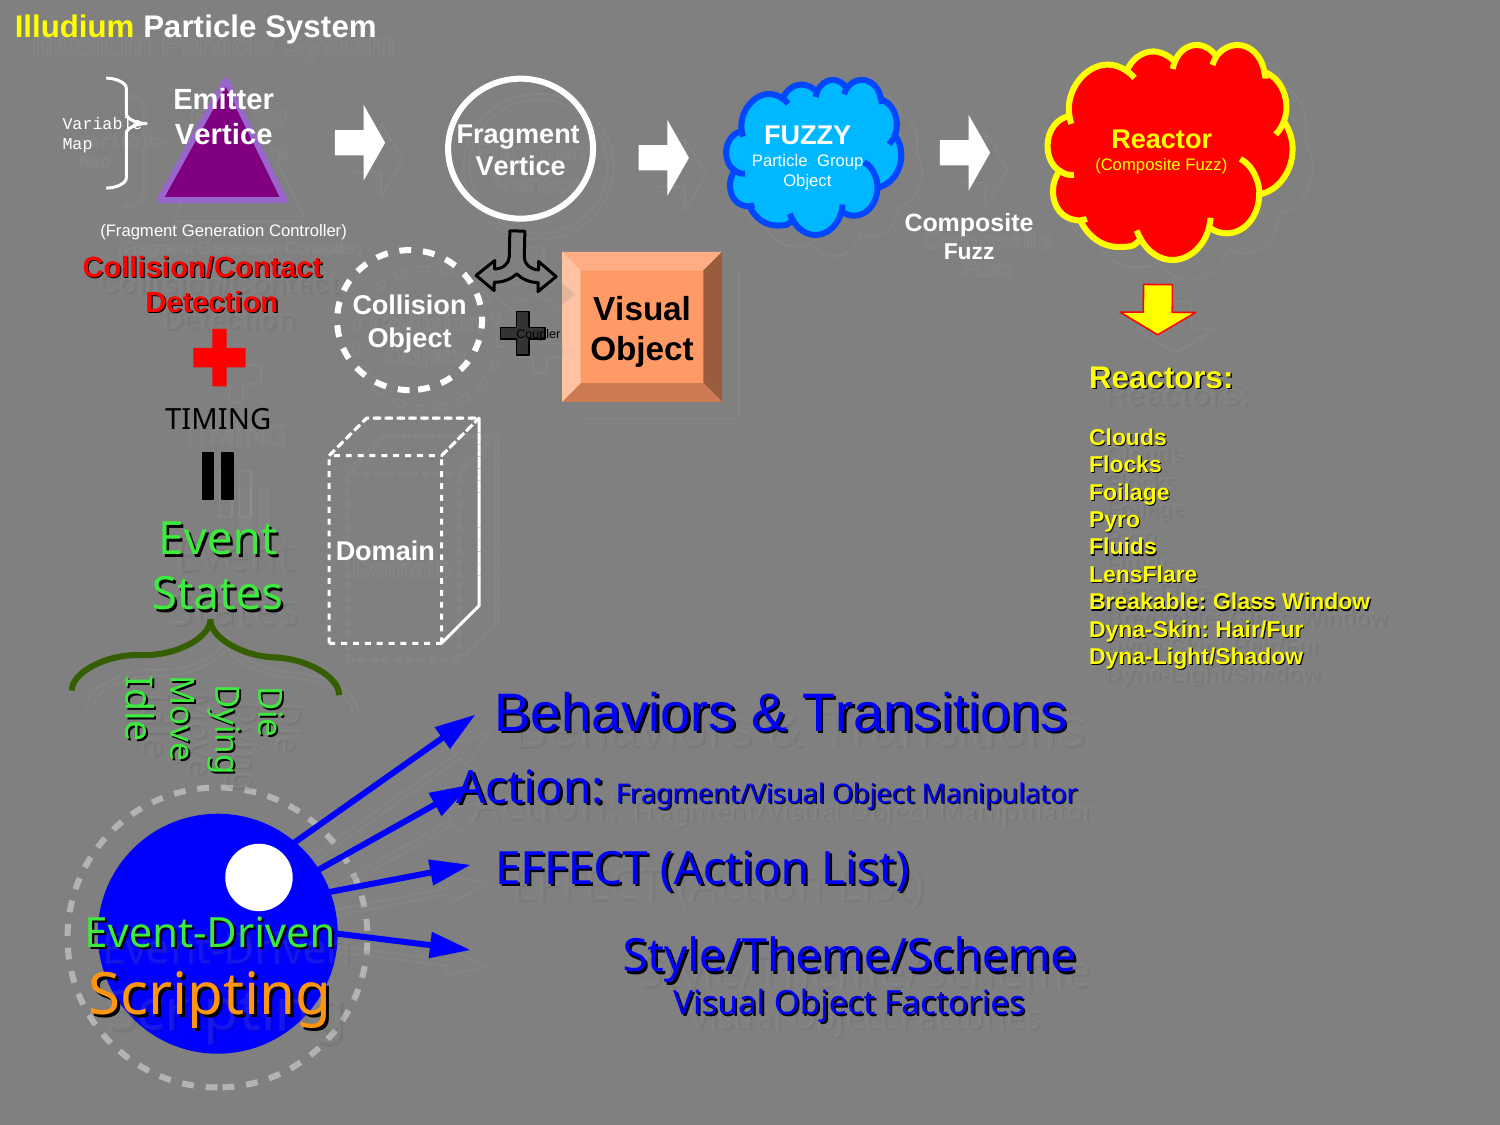

Illudium Particle System
Reactor
(Composite Fuzz)
Variable
Map
Fragment
Vertice
FUZZY
Particle Group
Object
Emitter
Vertice
(Fragment Generation Controller)
Composite
Fuzz
Collision/Contact
Detection
Collision
Object
Visual
Object
Coupler
Reactors:
Clouds
Flocks
Foilage
Pyro
Fluids
LensFlare
Breakable: Glass Window
Dyna-Skin: Hair/Fur
Dyna-Light/Shadow
TIMING
Domain
Event
States
Behaviors & Transitions
Dying
Die
Idle
Move
Action: Fragment/Visual Object Manipulator
EFFECT (Action List)
Event-Driven
Scripting
Style/Theme/Scheme
Visual Object Factories